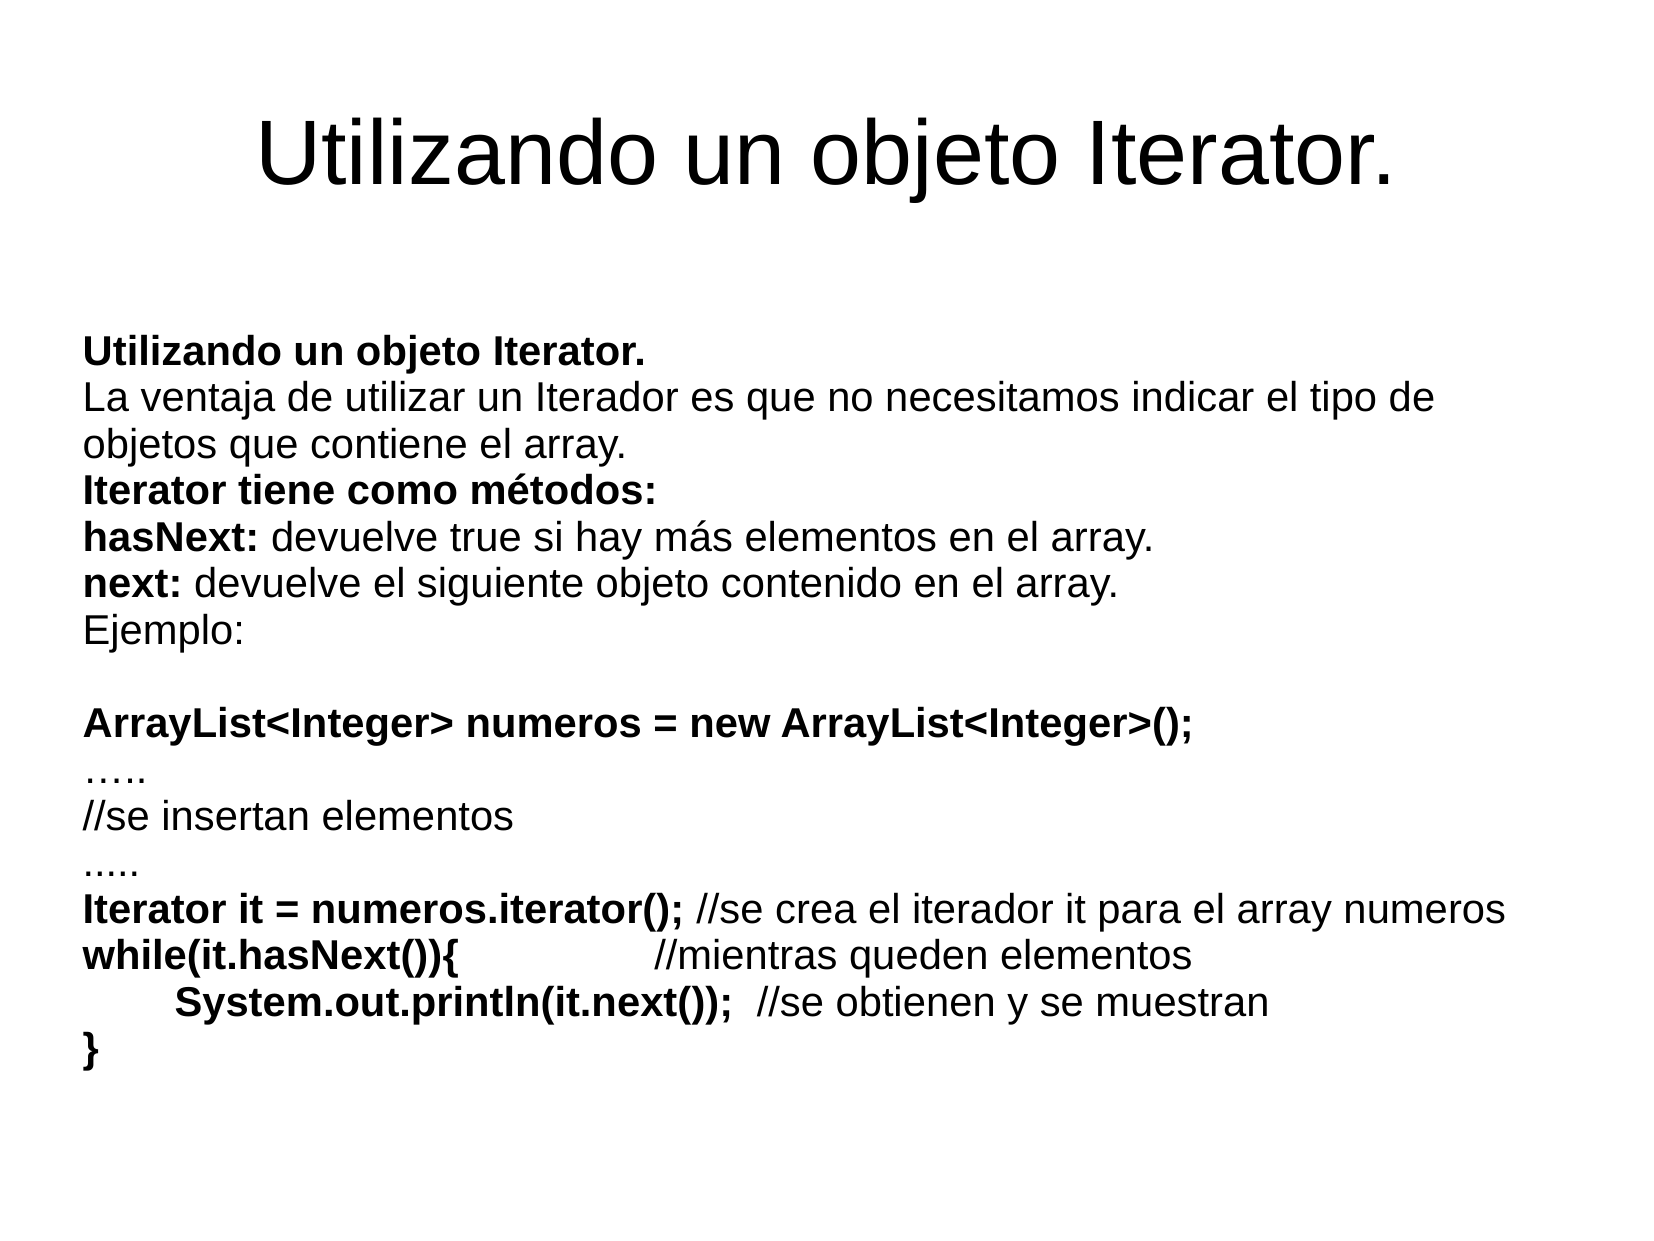

# Utilizando un objeto Iterator.
Utilizando un objeto Iterator.
La ventaja de utilizar un Iterador es que no necesitamos indicar el tipo de objetos que contiene el array.
Iterator tiene como métodos:
hasNext: devuelve true si hay más elementos en el array.
next: devuelve el siguiente objeto contenido en el array.
Ejemplo:
ArrayList<Integer> numeros = new ArrayList<Integer>();
…..
//se insertan elementos
.....
Iterator it = numeros.iterator(); //se crea el iterador it para el array numeros
while(it.hasNext()){ //mientras queden elementos
 System.out.println(it.next()); //se obtienen y se muestran
}